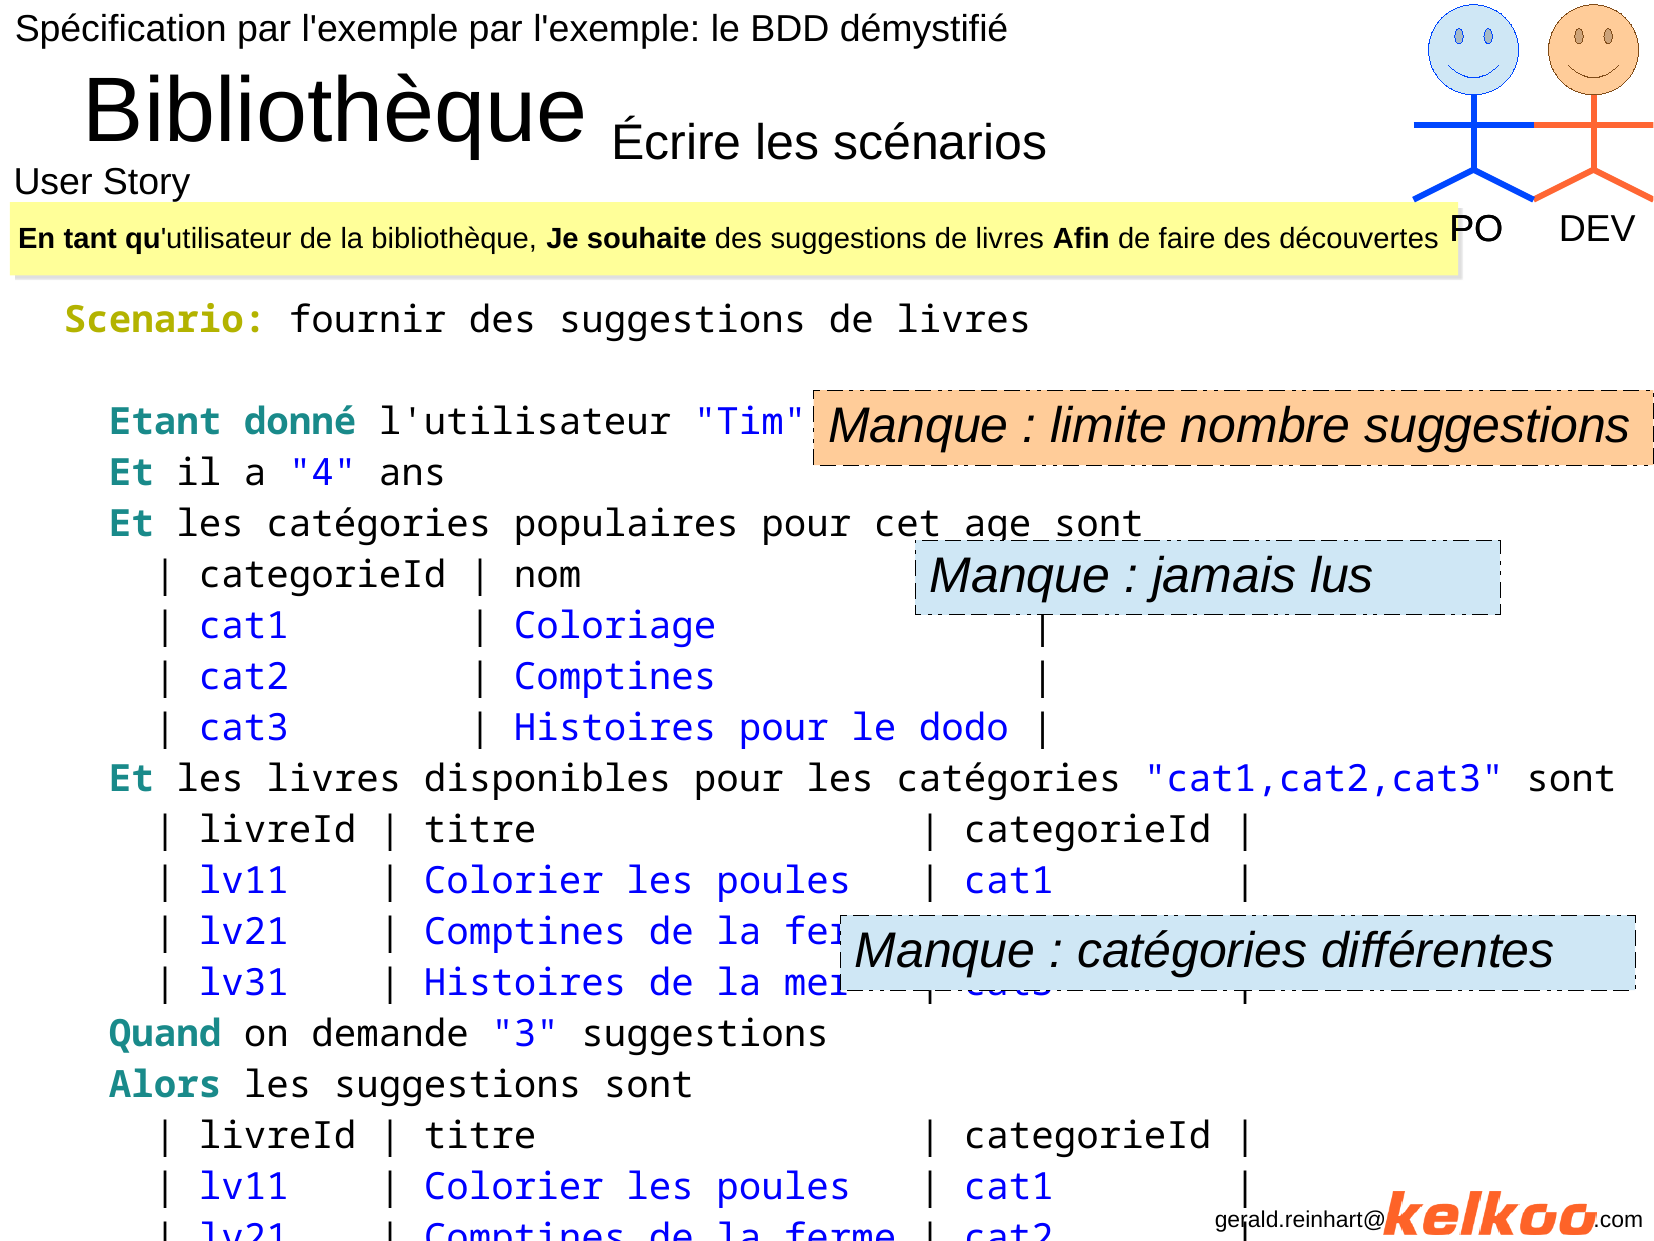

Spécification par l'exemple par l'exemple: le BDD démystifié
Bibliothèque
Écrire les scénarios
 PO
 PO
 DEV
User Story
 En tant qu'utilisateur de la bibliothèque, Je souhaite des suggestions de livres Afin de faire des découvertes
 Scenario: fournir des suggestions de livres
 Etant donné l'utilisateur "Tim"
 Et il a "4" ans
 Et les catégories populaires pour cet age sont
 | categorieId | nom |
 | cat1 | Coloriage |
 | cat2 | Comptines |
 | cat3 | Histoires pour le dodo |
 Et les livres disponibles pour les catégories "cat1,cat2,cat3" sont
 | livreId | titre | categorieId |
 | lv11 | Colorier les poules | cat1 |
 | lv21 | Comptines de la ferme | cat2 |
 | lv31 | Histoires de la mer | cat3 |
 Quand on demande "3" suggestions
 Alors les suggestions sont
 | livreId | titre | categorieId |
 | lv11 | Colorier les poules | cat1 |
 | lv21 | Comptines de la ferme | cat2 |
 | lv31 | Histoires de la mer | cat3 |
Manque : limite nombre suggestions
Manque : jamais lus
Manque : catégories différentes
 gerald.reinhart@ .com